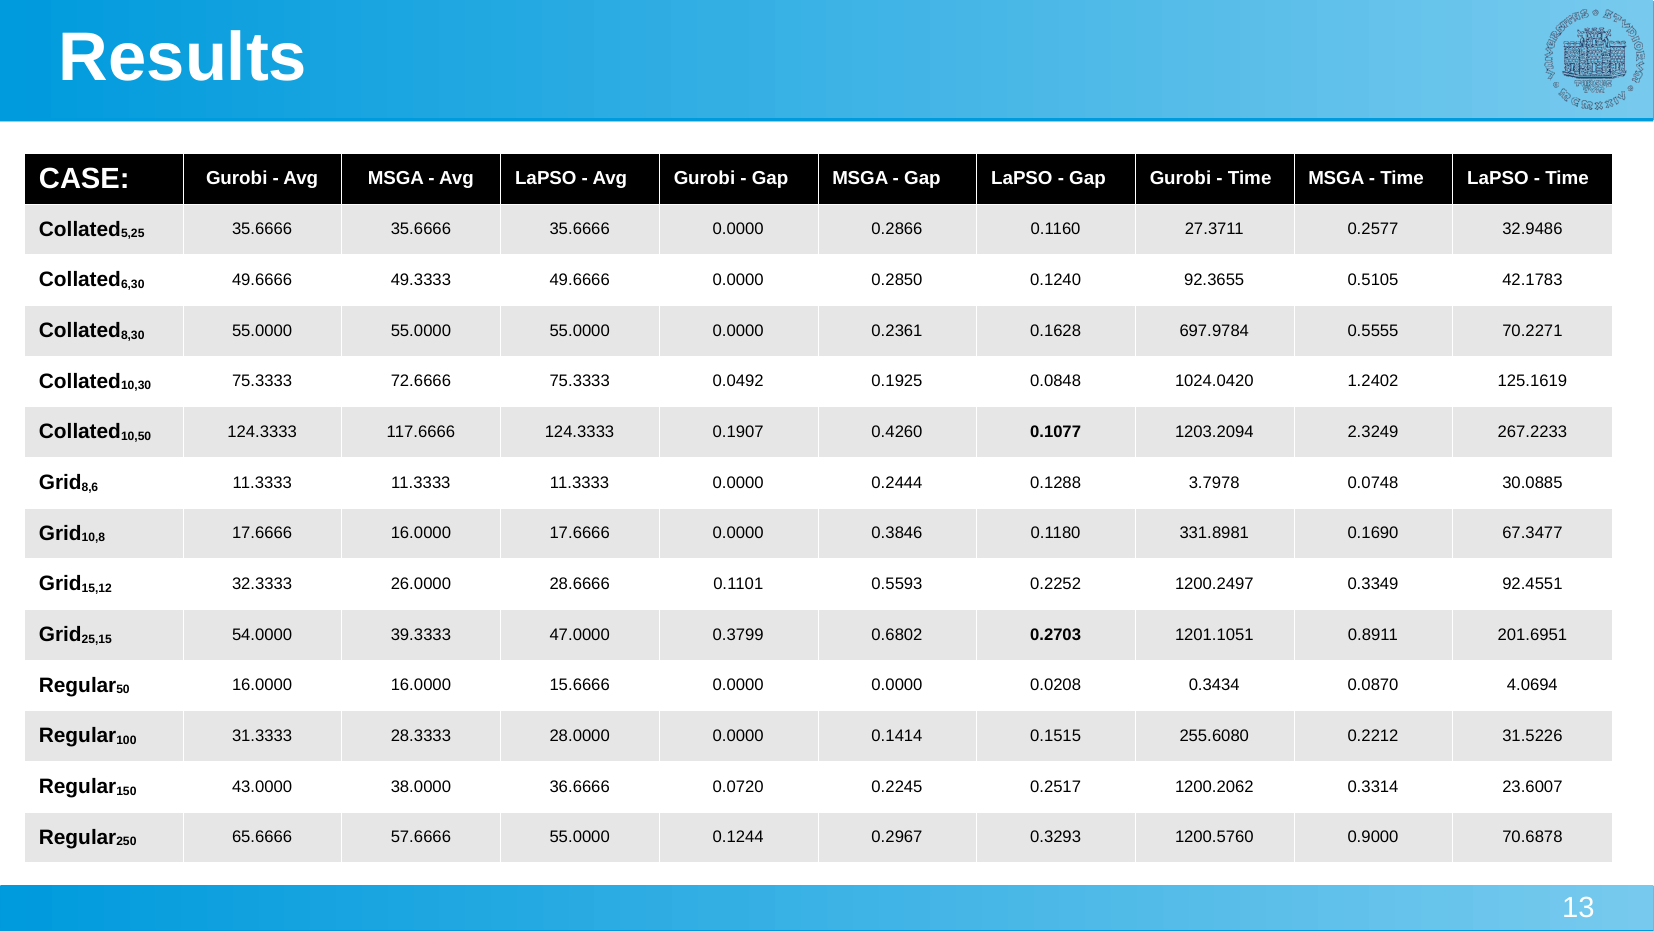

# Results
| CASE: | Gurobi - Avg | MSGA - Avg | LaPSO - Avg | Gurobi - Gap | MSGA - Gap | LaPSO - Gap | Gurobi - Time | MSGA - Time | LaPSO - Time |
| --- | --- | --- | --- | --- | --- | --- | --- | --- | --- |
| Collated5,25 | 35.6666 | 35.6666 | 35.6666 | 0.0000 | 0.2866 | 0.1160 | 27.3711 | 0.2577 | 32.9486 |
| Collated6,30 | 49.6666 | 49.3333 | 49.6666 | 0.0000 | 0.2850 | 0.1240 | 92.3655 | 0.5105 | 42.1783 |
| Collated8,30 | 55.0000 | 55.0000 | 55.0000 | 0.0000 | 0.2361 | 0.1628 | 697.9784 | 0.5555 | 70.2271 |
| Collated10,30 | 75.3333 | 72.6666 | 75.3333 | 0.0492 | 0.1925 | 0.0848 | 1024.0420 | 1.2402 | 125.1619 |
| Collated10,50 | 124.3333 | 117.6666 | 124.3333 | 0.1907 | 0.4260 | 0.1077 | 1203.2094 | 2.3249 | 267.2233 |
| Grid8,6 | 11.3333 | 11.3333 | 11.3333 | 0.0000 | 0.2444 | 0.1288 | 3.7978 | 0.0748 | 30.0885 |
| Grid10,8 | 17.6666 | 16.0000 | 17.6666 | 0.0000 | 0.3846 | 0.1180 | 331.8981 | 0.1690 | 67.3477 |
| Grid15,12 | 32.3333 | 26.0000 | 28.6666 | 0.1101 | 0.5593 | 0.2252 | 1200.2497 | 0.3349 | 92.4551 |
| Grid25,15 | 54.0000 | 39.3333 | 47.0000 | 0.3799 | 0.6802 | 0.2703 | 1201.1051 | 0.8911 | 201.6951 |
| Regular50 | 16.0000 | 16.0000 | 15.6666 | 0.0000 | 0.0000 | 0.0208 | 0.3434 | 0.0870 | 4.0694 |
| Regular100 | 31.3333 | 28.3333 | 28.0000 | 0.0000 | 0.1414 | 0.1515 | 255.6080 | 0.2212 | 31.5226 |
| Regular150 | 43.0000 | 38.0000 | 36.6666 | 0.0720 | 0.2245 | 0.2517 | 1200.2062 | 0.3314 | 23.6007 |
| Regular250 | 65.6666 | 57.6666 | 55.0000 | 0.1244 | 0.2967 | 0.3293 | 1200.5760 | 0.9000 | 70.6878 |
13